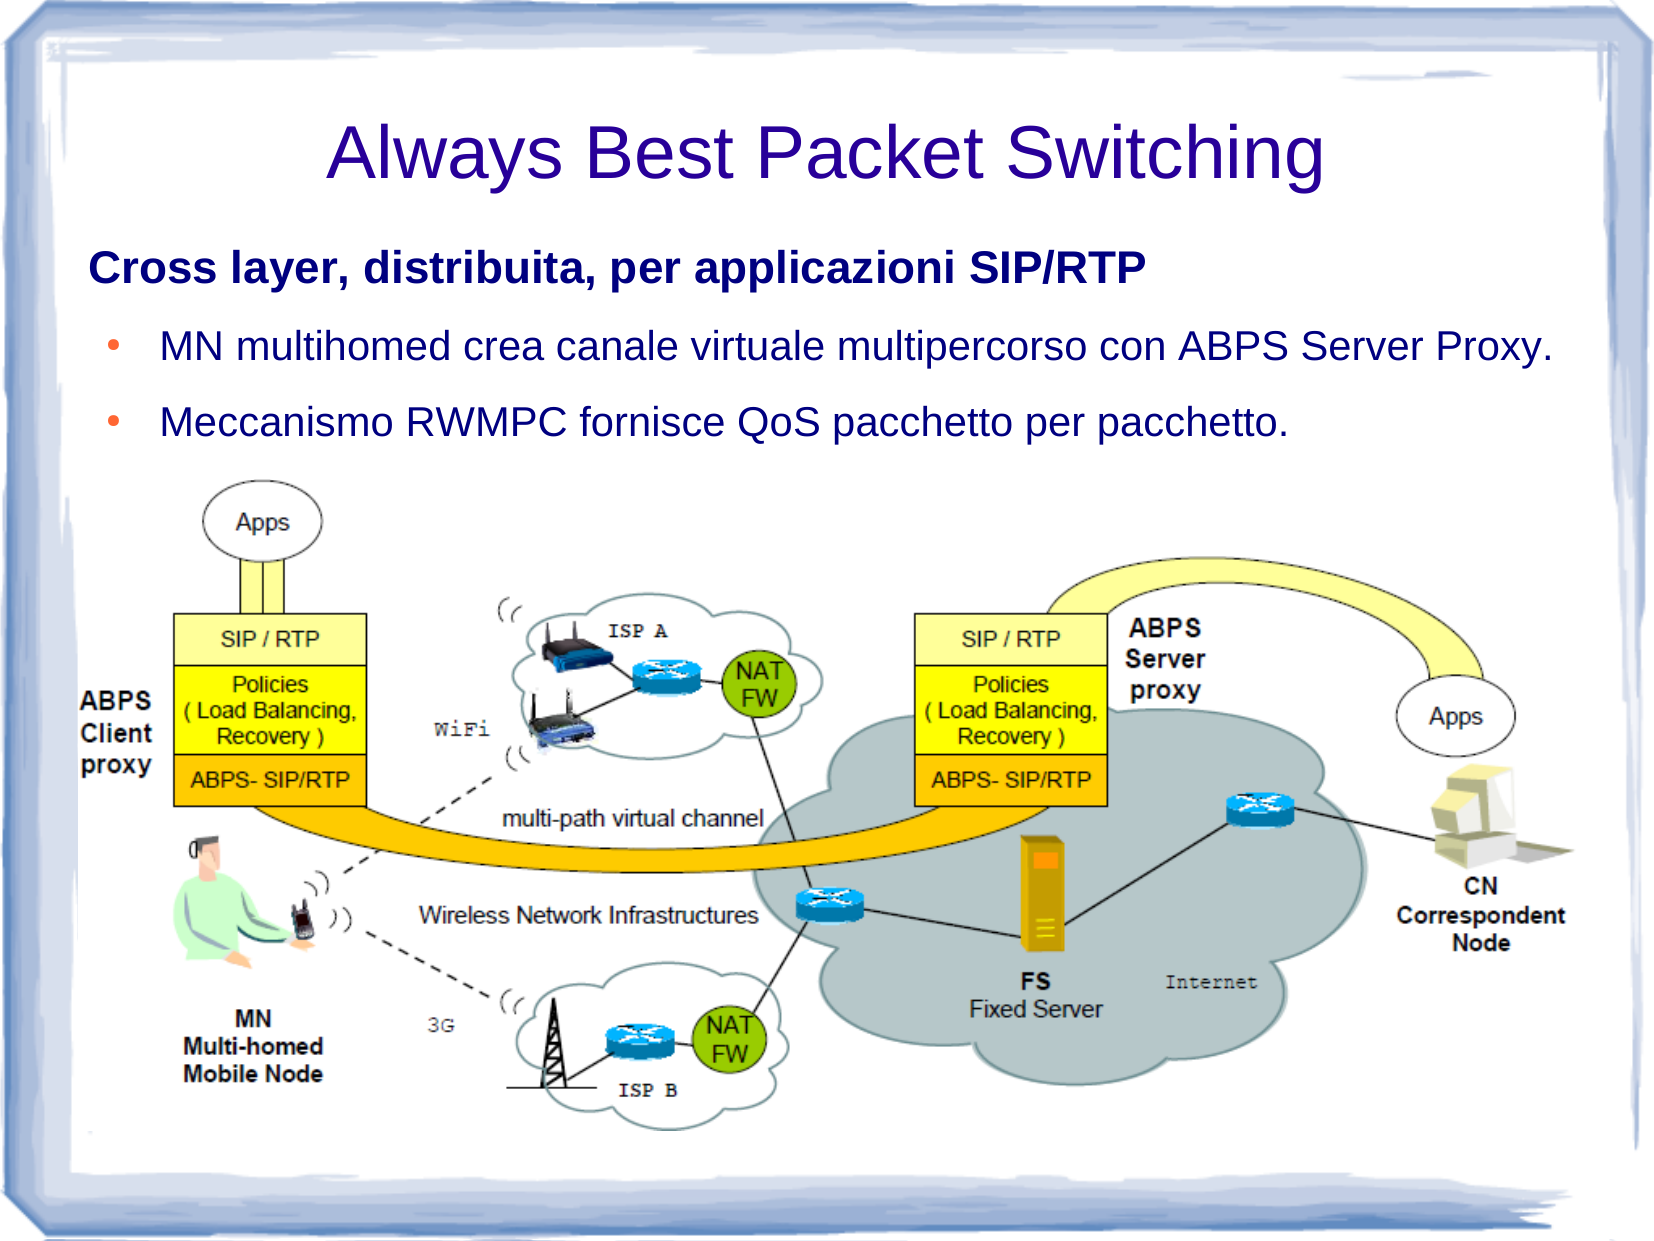

# Always Best Packet Switching
Cross layer, distribuita, per applicazioni SIP/RTP
MN multihomed crea canale virtuale multipercorso con ABPS Server Proxy.
Meccanismo RWMPC fornisce QoS pacchetto per pacchetto.